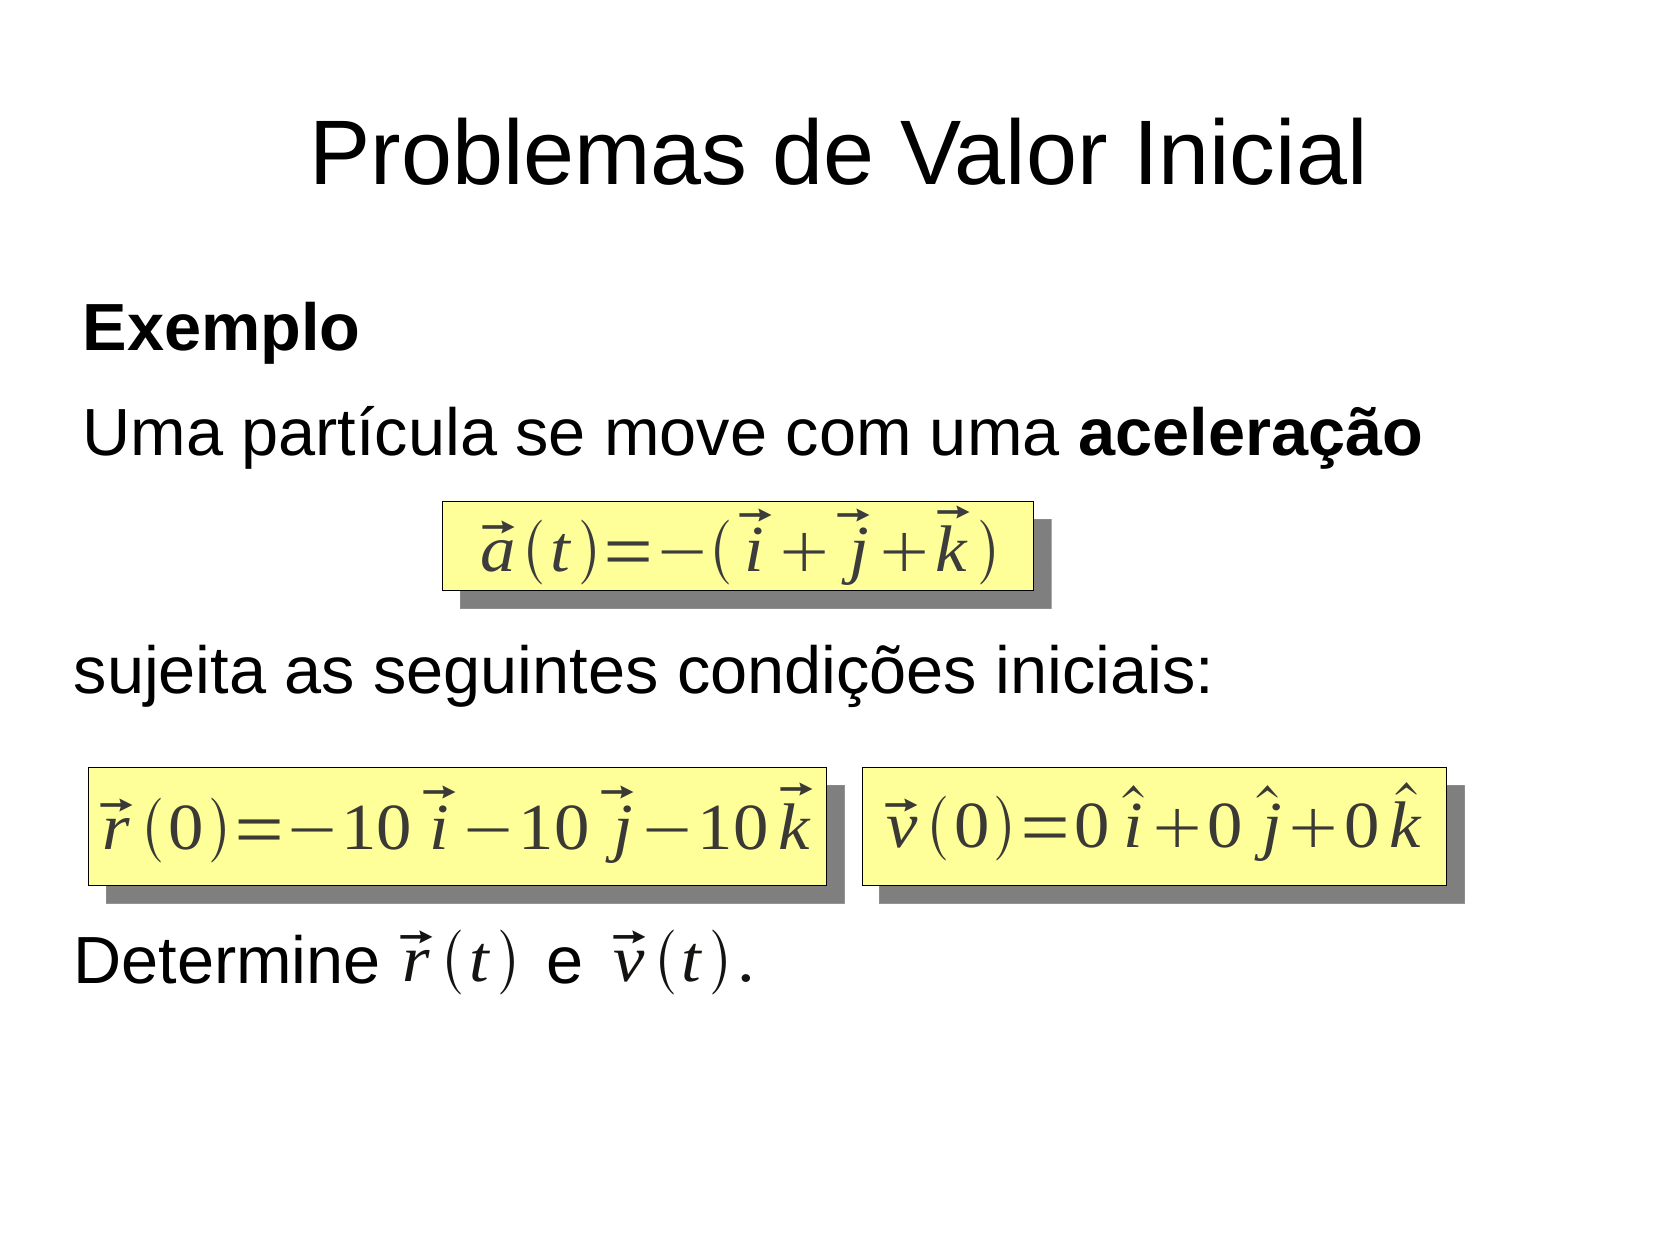

# Problemas de Valor Inicial
Exemplo
Uma partícula se move com uma aceleração
sujeita as seguintes condições iniciais:
Determine e